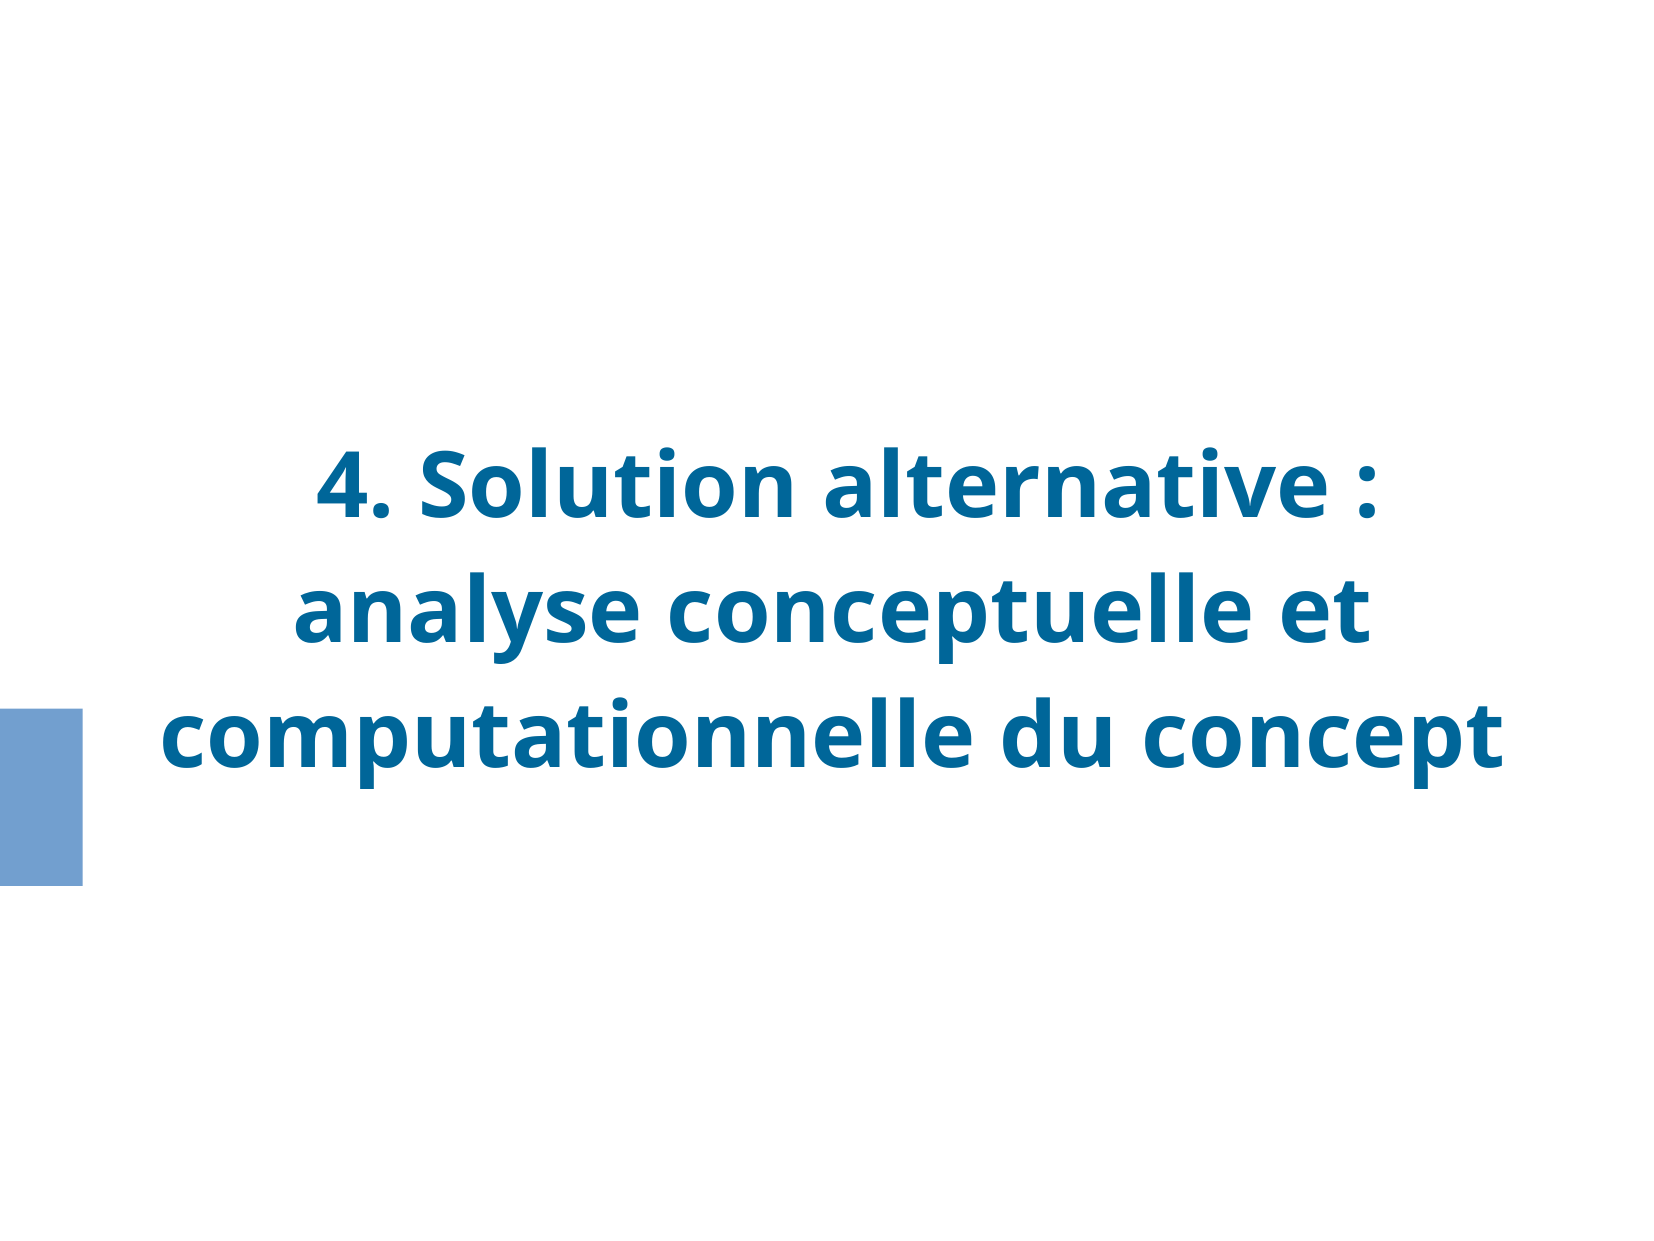

# 4. Solution alternative : analyse conceptuelle et computationnelle du concept